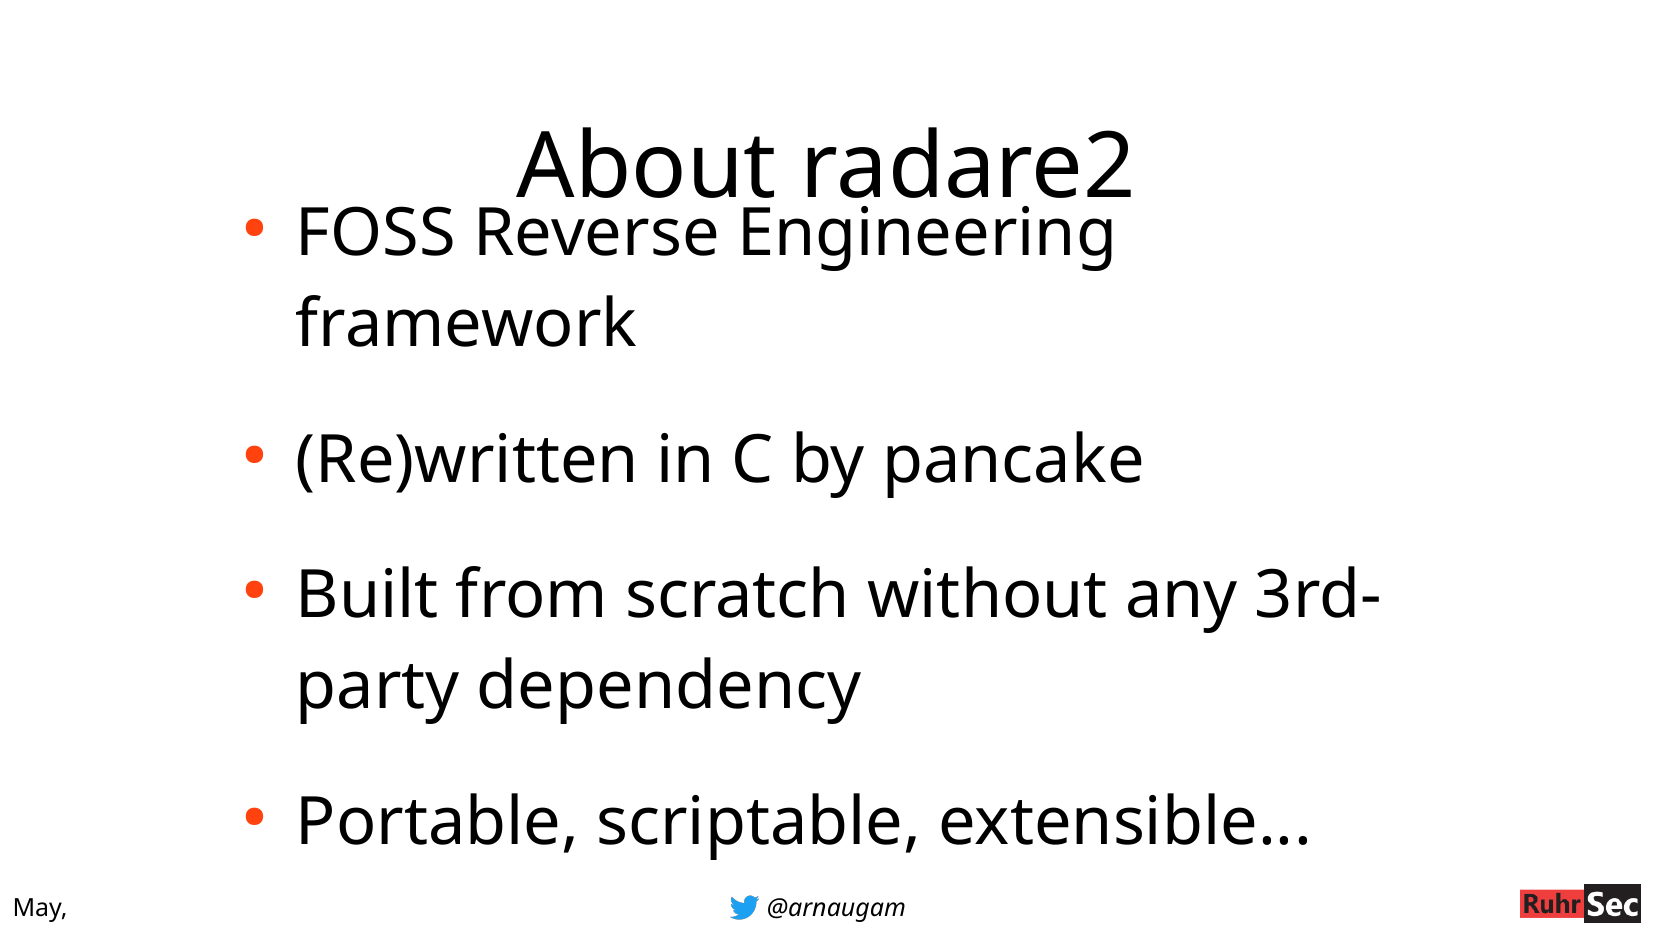

# About radare2
FOSS Reverse Engineering framework
(Re)written in C by pancake
Built from scratch without any 3rd-party dependency
Portable, scriptable, extensible...